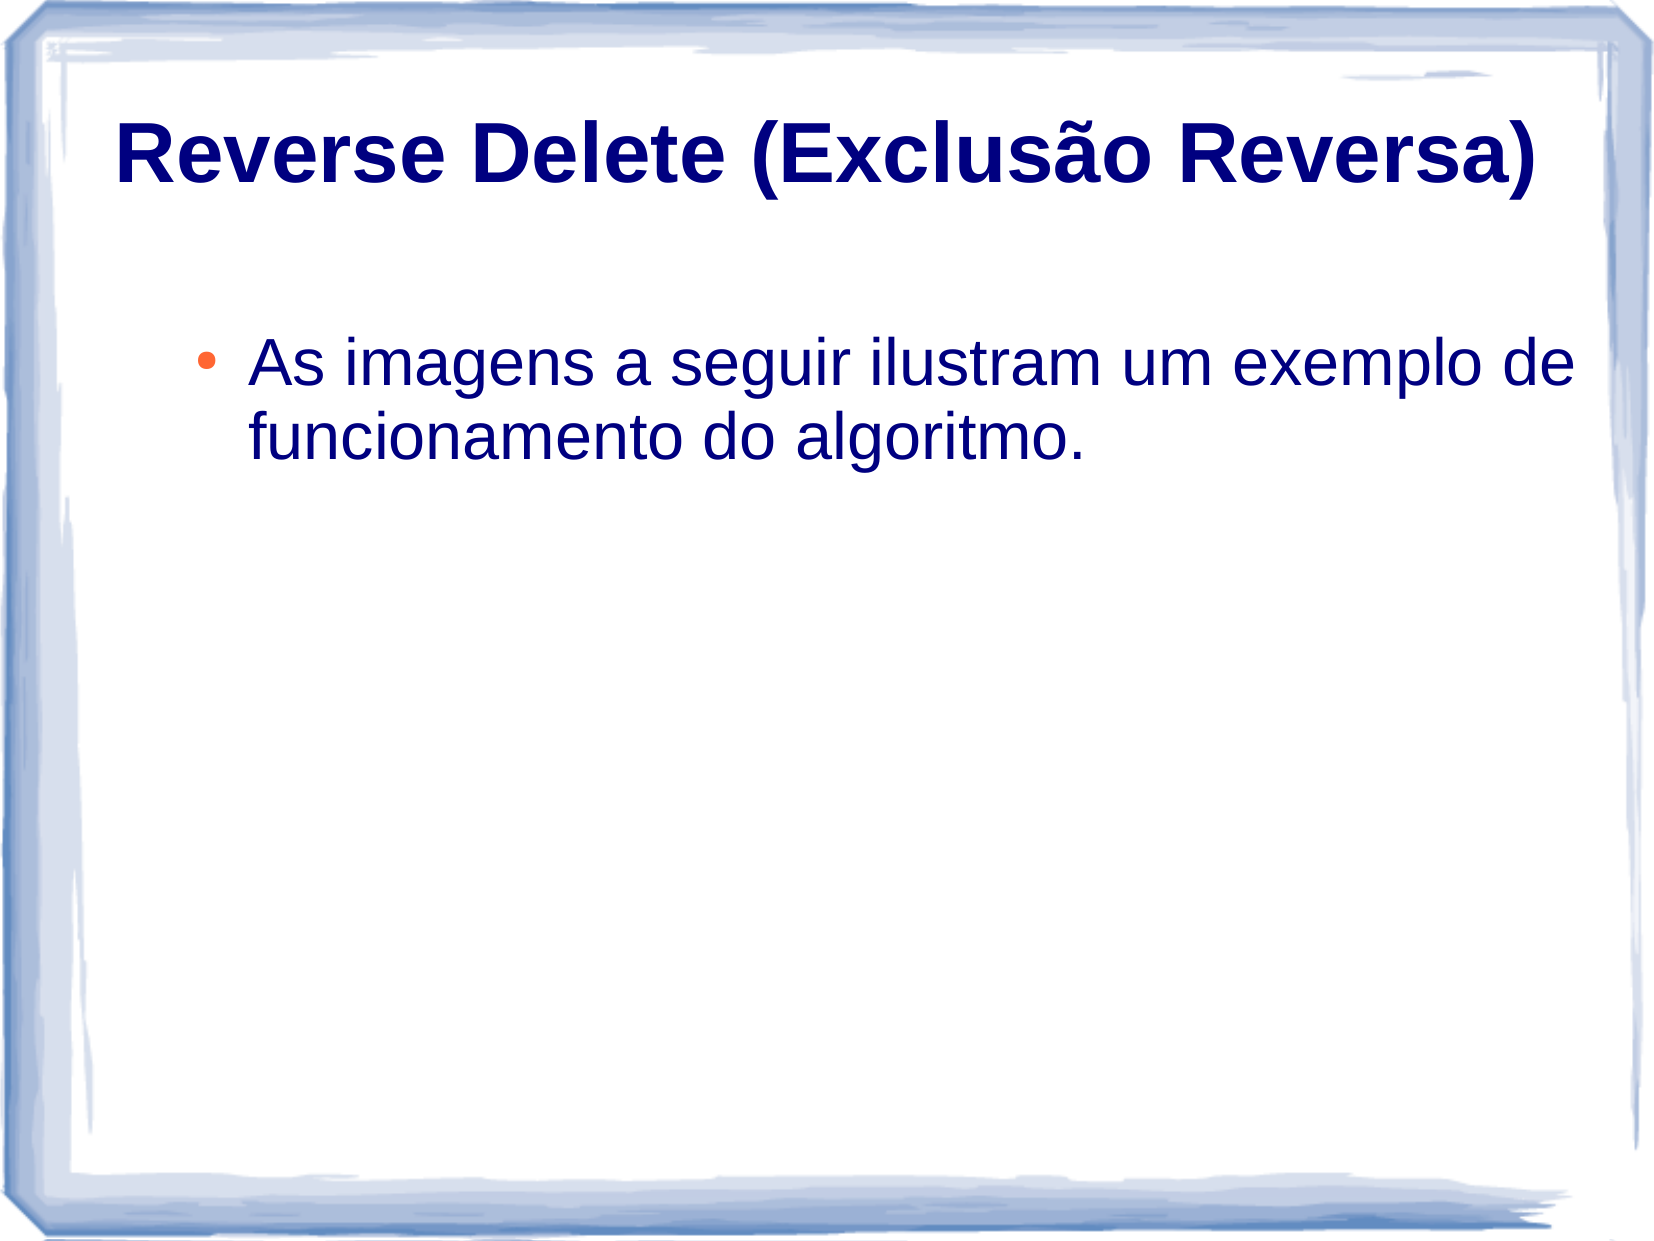

# Reverse Delete (Exclusão Reversa)
As imagens a seguir ilustram um exemplo de funcionamento do algoritmo.